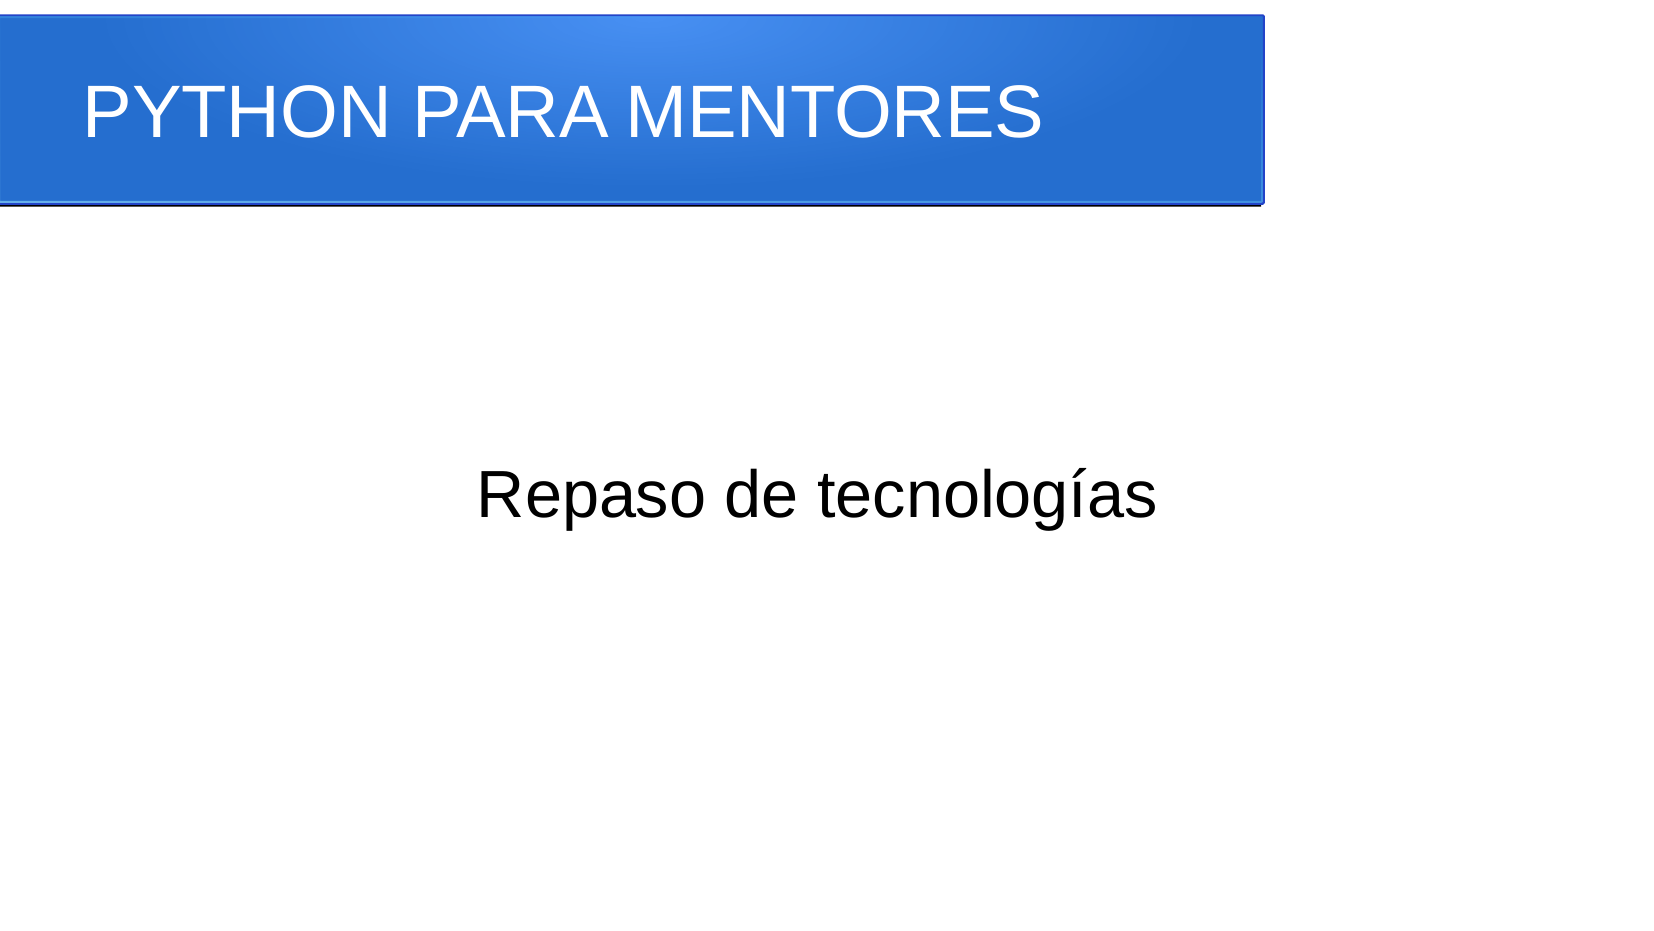

# PYTHON PARA MENTORES
Repaso de tecnologías